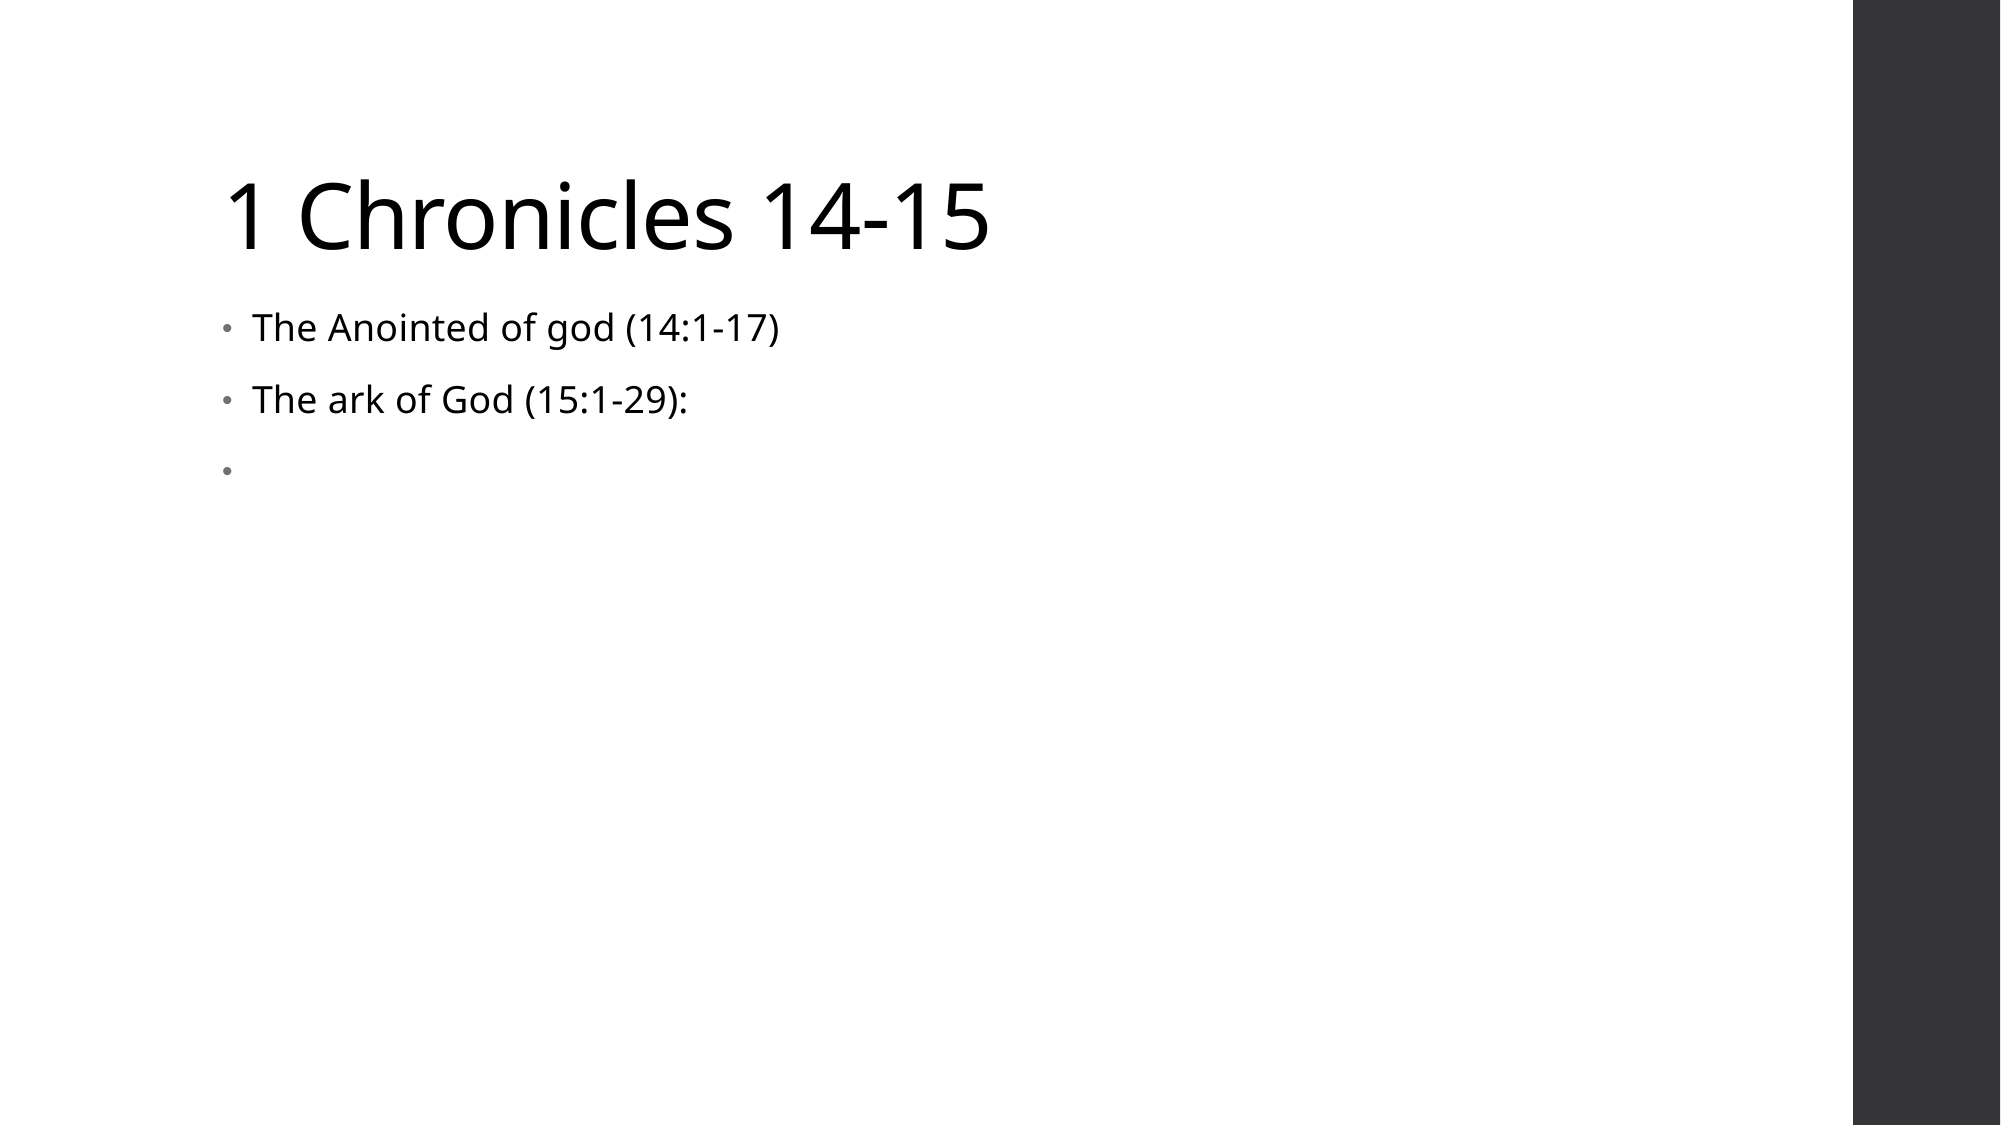

# 1 Chronicles 14-15
The Anointed of god (14:1-17)
The ark of God (15:1-29):